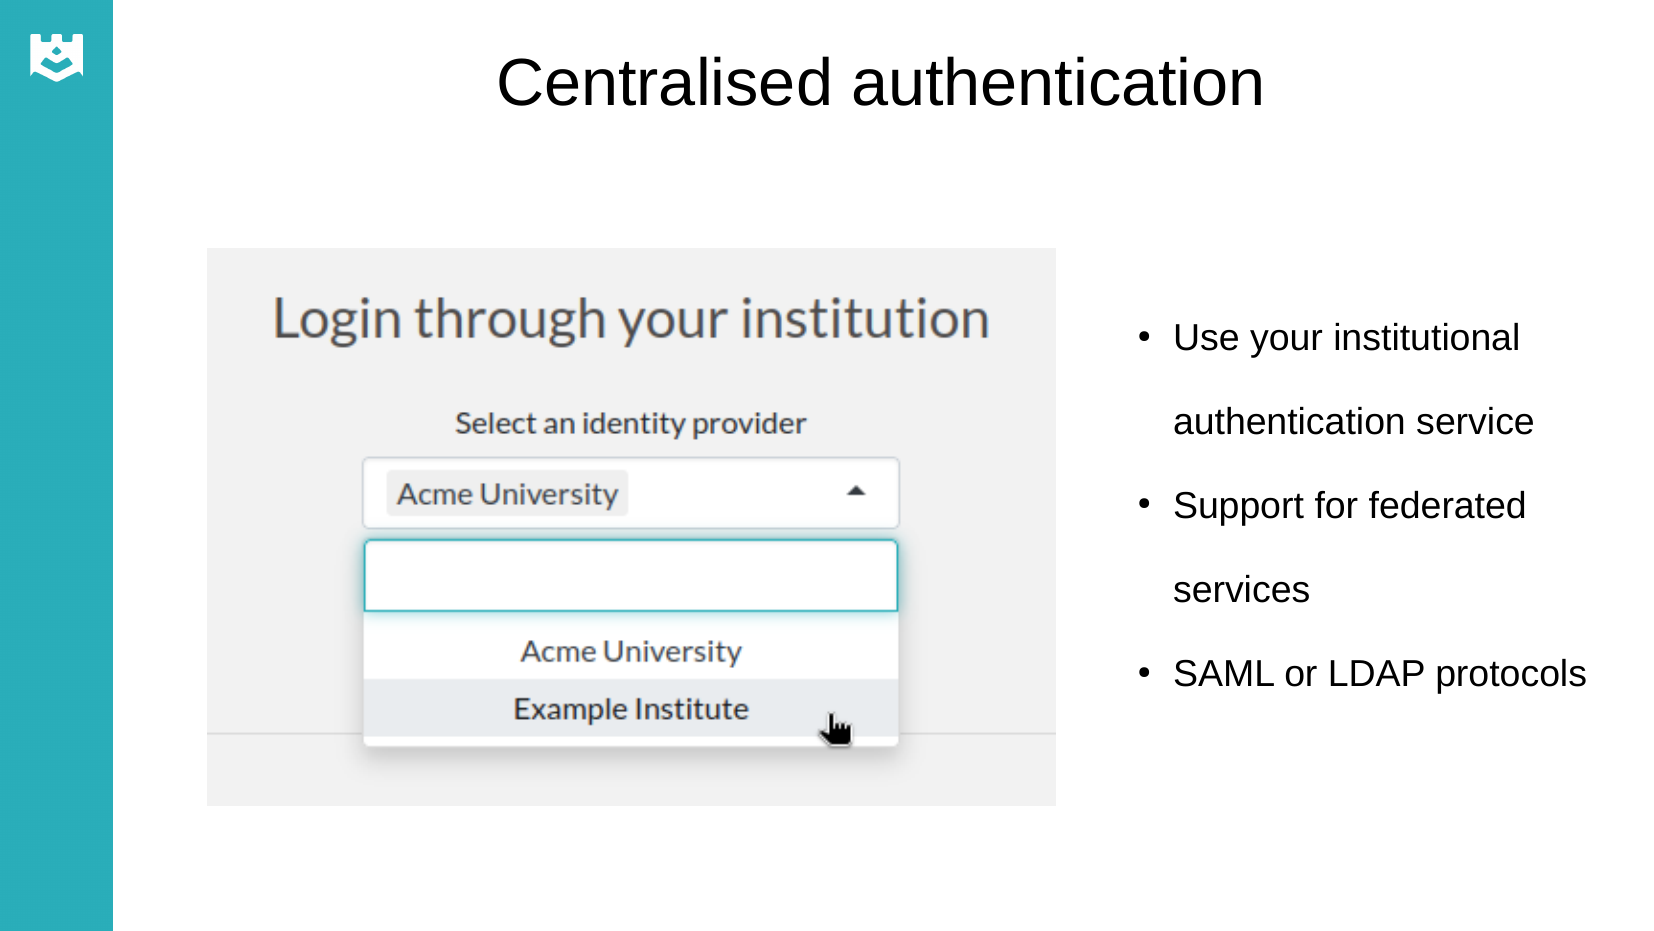

Centralised authentication
Use your institutional authentication service
Support for federated services
SAML or LDAP protocols